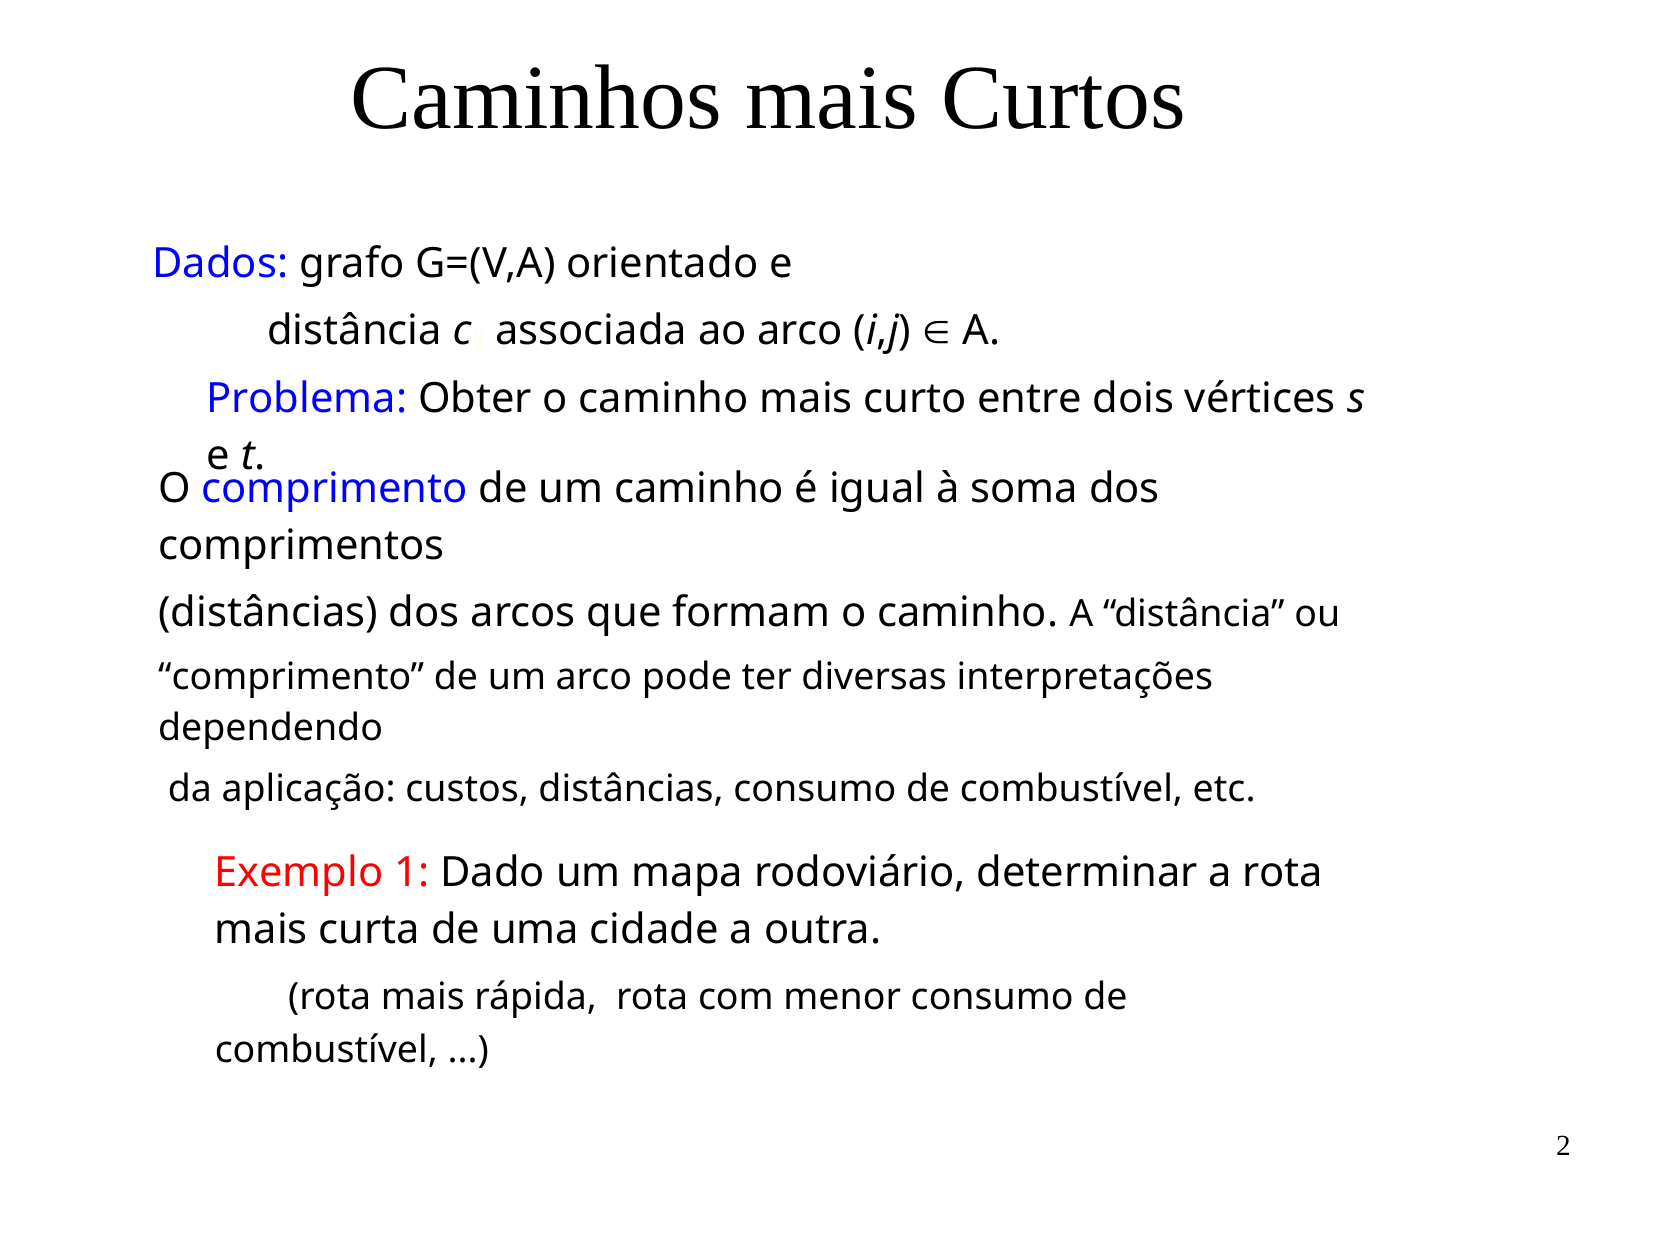

# Caminhos mais Curtos
Dados: grafo G=(V,A) orientado e
		 distância cij associada ao arco (i,j)  A.
	Problema: Obter o caminho mais curto entre dois vértices s e t.
O comprimento de um caminho é igual à soma dos comprimentos
(distâncias) dos arcos que formam o caminho. A “distância” ou
“comprimento” de um arco pode ter diversas interpretações dependendo
 da aplicação: custos, distâncias, consumo de combustível, etc.
Exemplo 1: Dado um mapa rodoviário, determinar a rota mais curta de uma cidade a outra.
	(rota mais rápida, rota com menor consumo de combustível, ...)‏
2